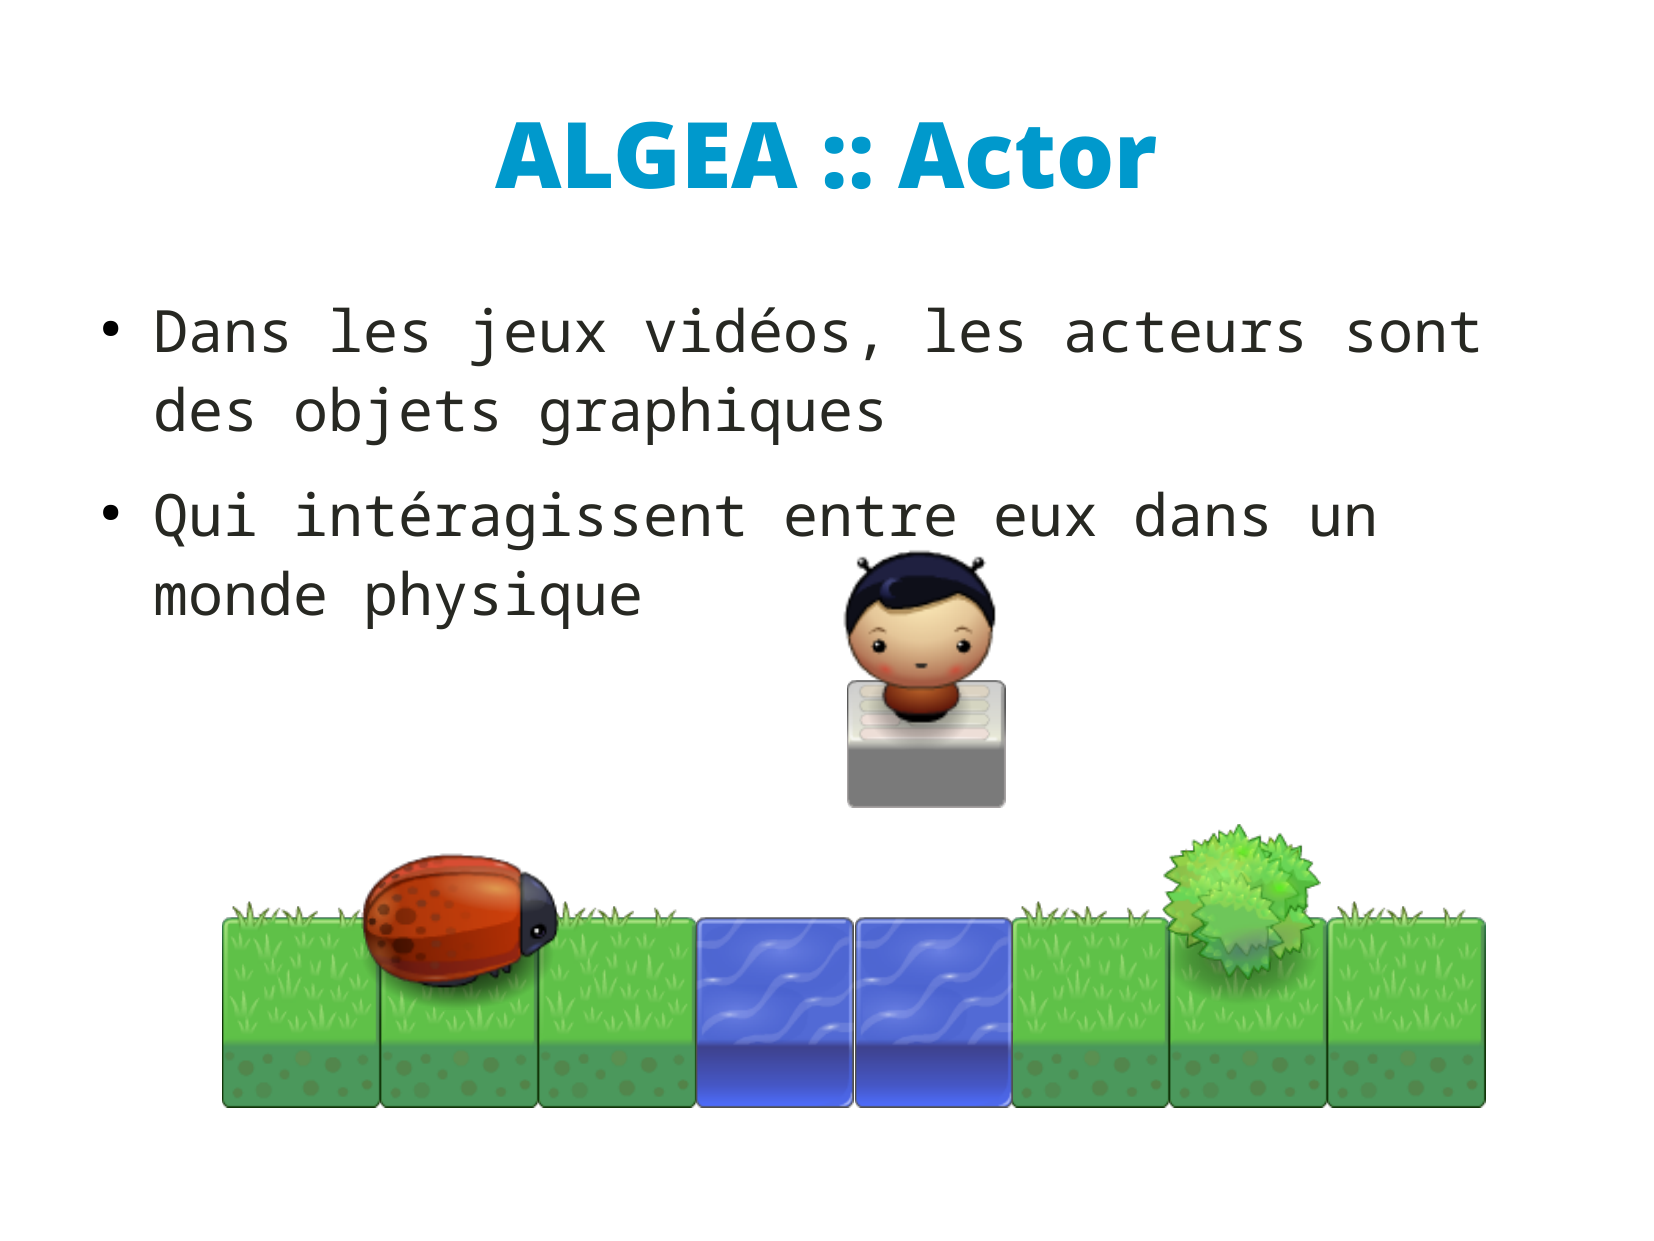

# ALGEA :: Actor
Dans les jeux vidéos, les acteurs sont des objets graphiques
Qui intéragissent entre eux dans un monde physique